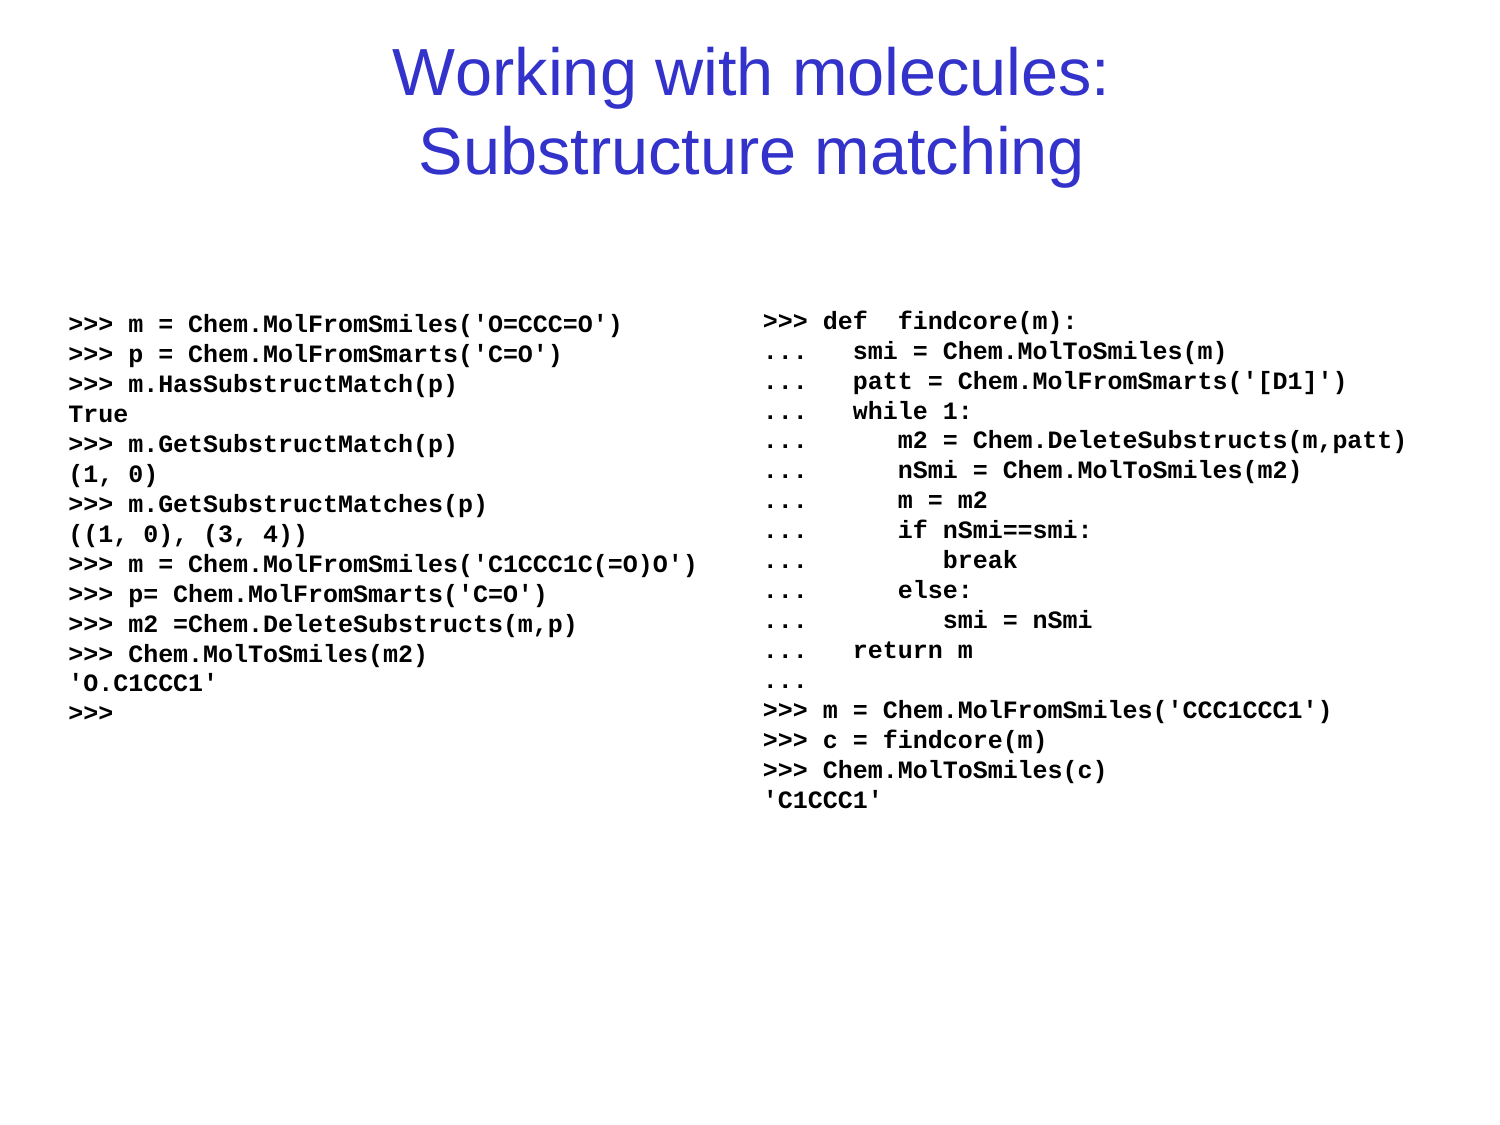

# Working with molecules: Substructure matching
>>> def findcore(m):
... smi = Chem.MolToSmiles(m)
... patt = Chem.MolFromSmarts('[D1]')
... while 1:
... m2 = Chem.DeleteSubstructs(m,patt)
... nSmi = Chem.MolToSmiles(m2)
... m = m2
... if nSmi==smi:
... break
... else:
... smi = nSmi
... return m
...
>>> m = Chem.MolFromSmiles('CCC1CCC1')
>>> c = findcore(m)
>>> Chem.MolToSmiles(c)
'C1CCC1'
>>> m = Chem.MolFromSmiles('O=CCC=O')
>>> p = Chem.MolFromSmarts('C=O')
>>> m.HasSubstructMatch(p)
True
>>> m.GetSubstructMatch(p)
(1, 0)
>>> m.GetSubstructMatches(p)
((1, 0), (3, 4))
>>> m = Chem.MolFromSmiles('C1CCC1C(=O)O')
>>> p= Chem.MolFromSmarts('C=O')
>>> m2 =Chem.DeleteSubstructs(m,p)
>>> Chem.MolToSmiles(m2)
'O.C1CCC1'
>>>